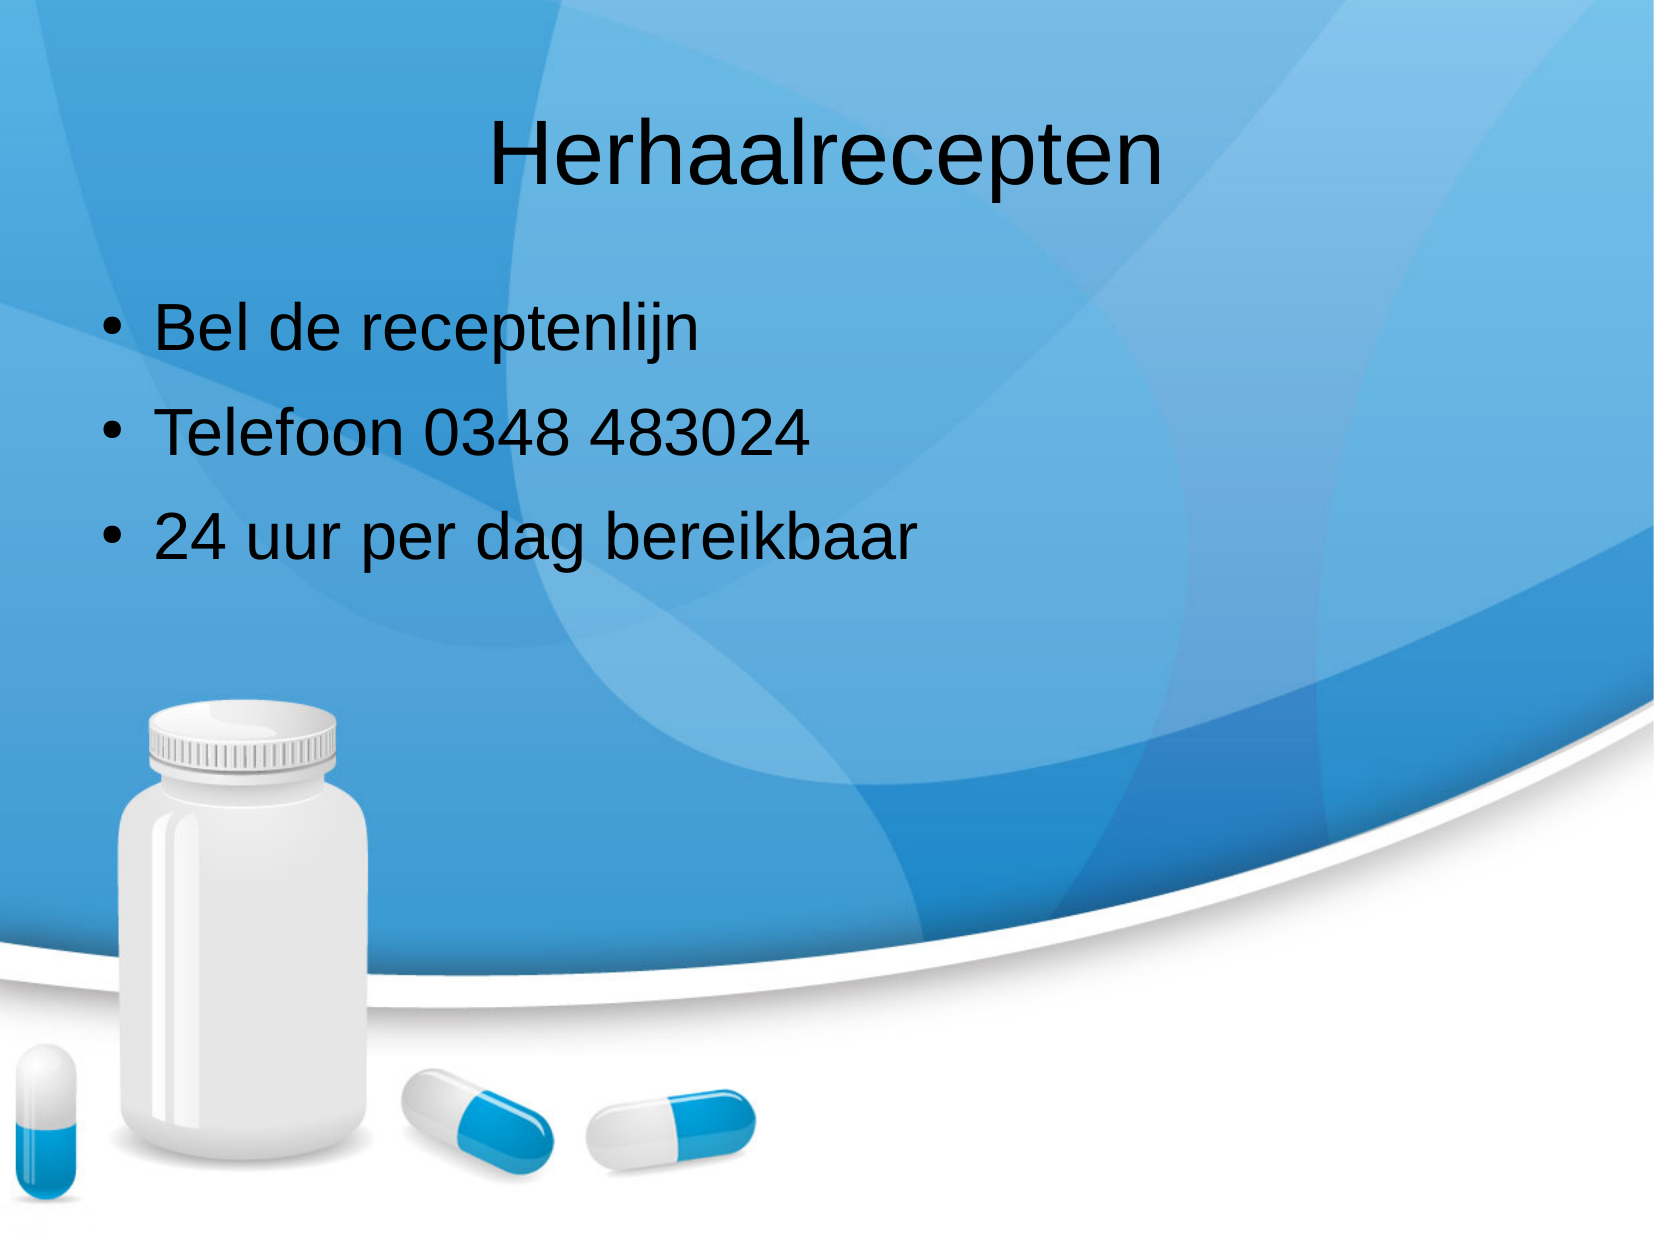

# Herhaalrecepten
Bel de receptenlijn
Telefoon 0348 483024
24 uur per dag bereikbaar